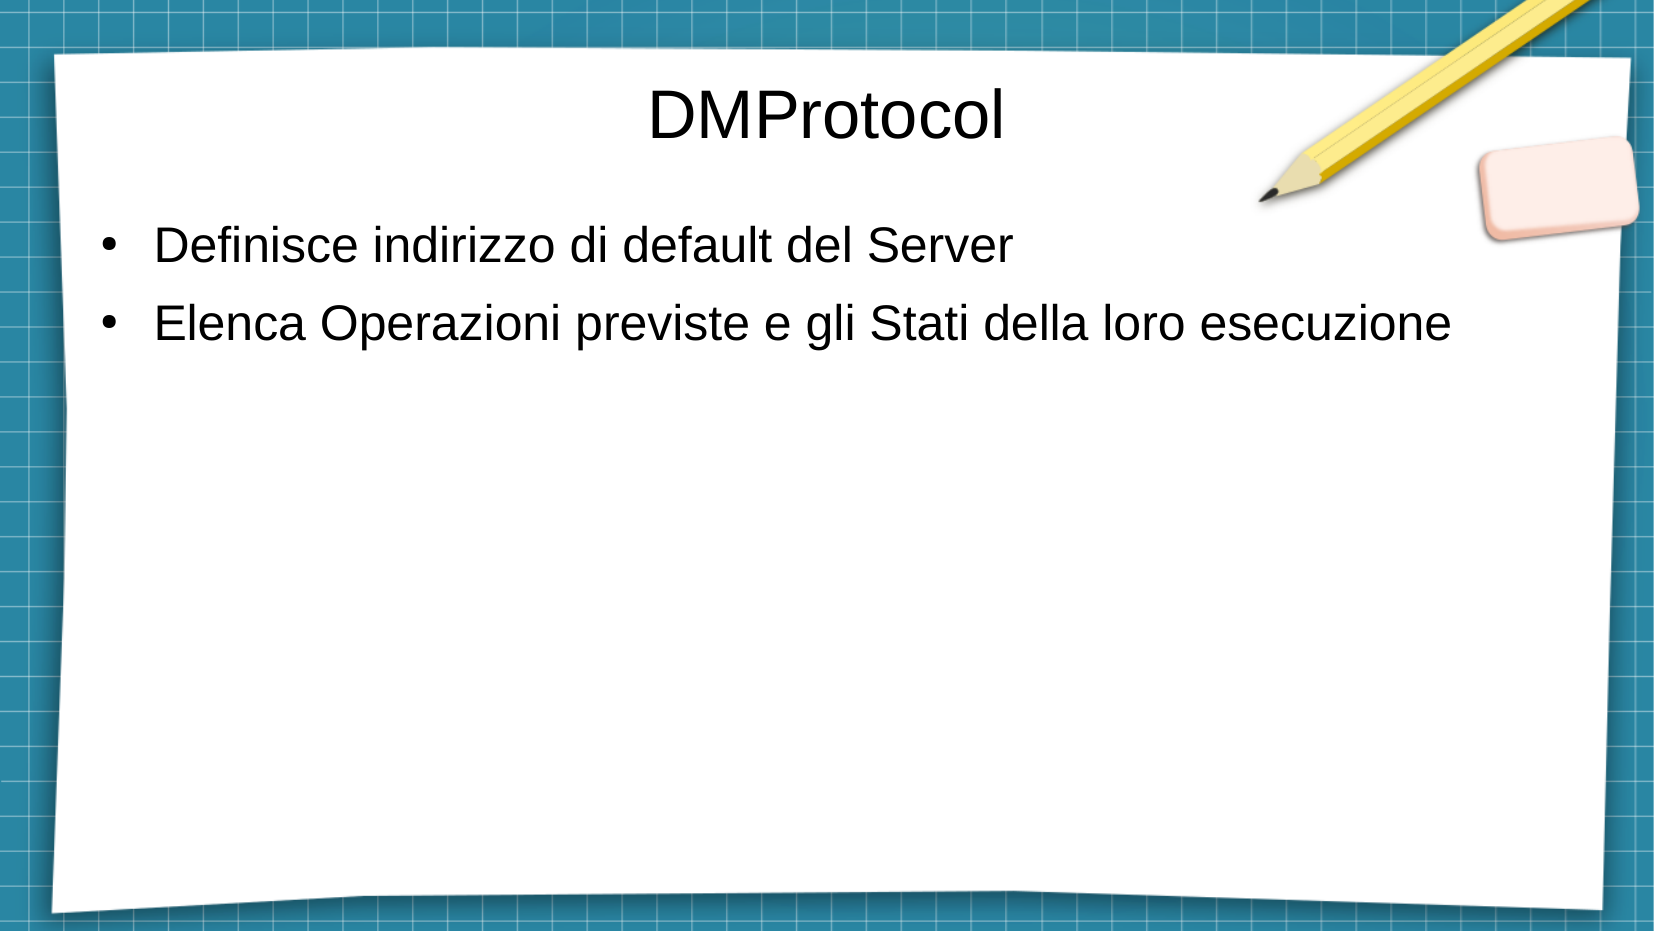

# DMProtocol
Definisce indirizzo di default del Server
Elenca Operazioni previste e gli Stati della loro esecuzione